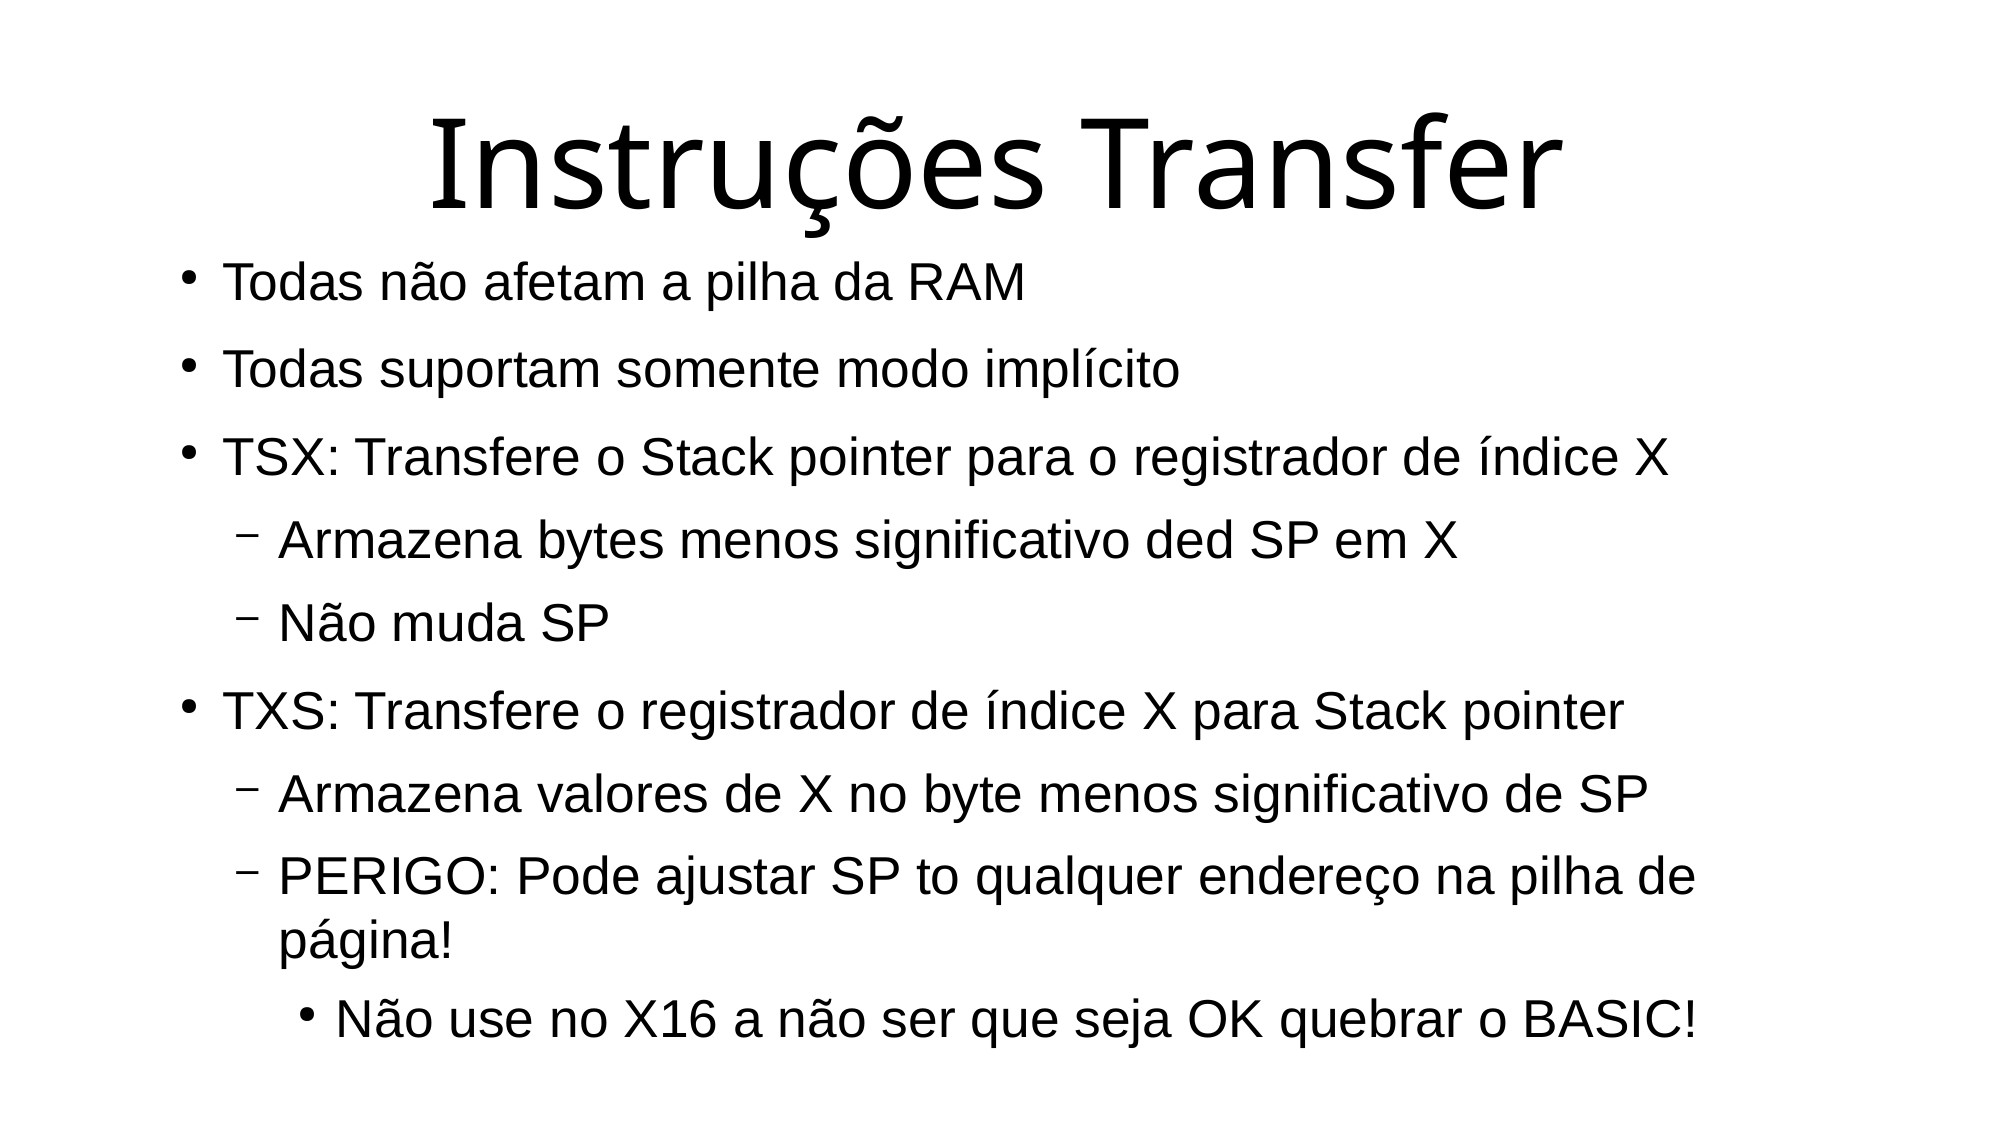

Instruções Transfer
# Todas não afetam a pilha da RAM
Todas suportam somente modo implícito
TSX: Transfere o Stack pointer para o registrador de índice X
Armazena bytes menos significativo ded SP em X
Não muda SP
TXS: Transfere o registrador de índice X para Stack pointer
Armazena valores de X no byte menos significativo de SP
PERIGO: Pode ajustar SP to qualquer endereço na pilha de página!
Não use no X16 a não ser que seja OK quebrar o BASIC!